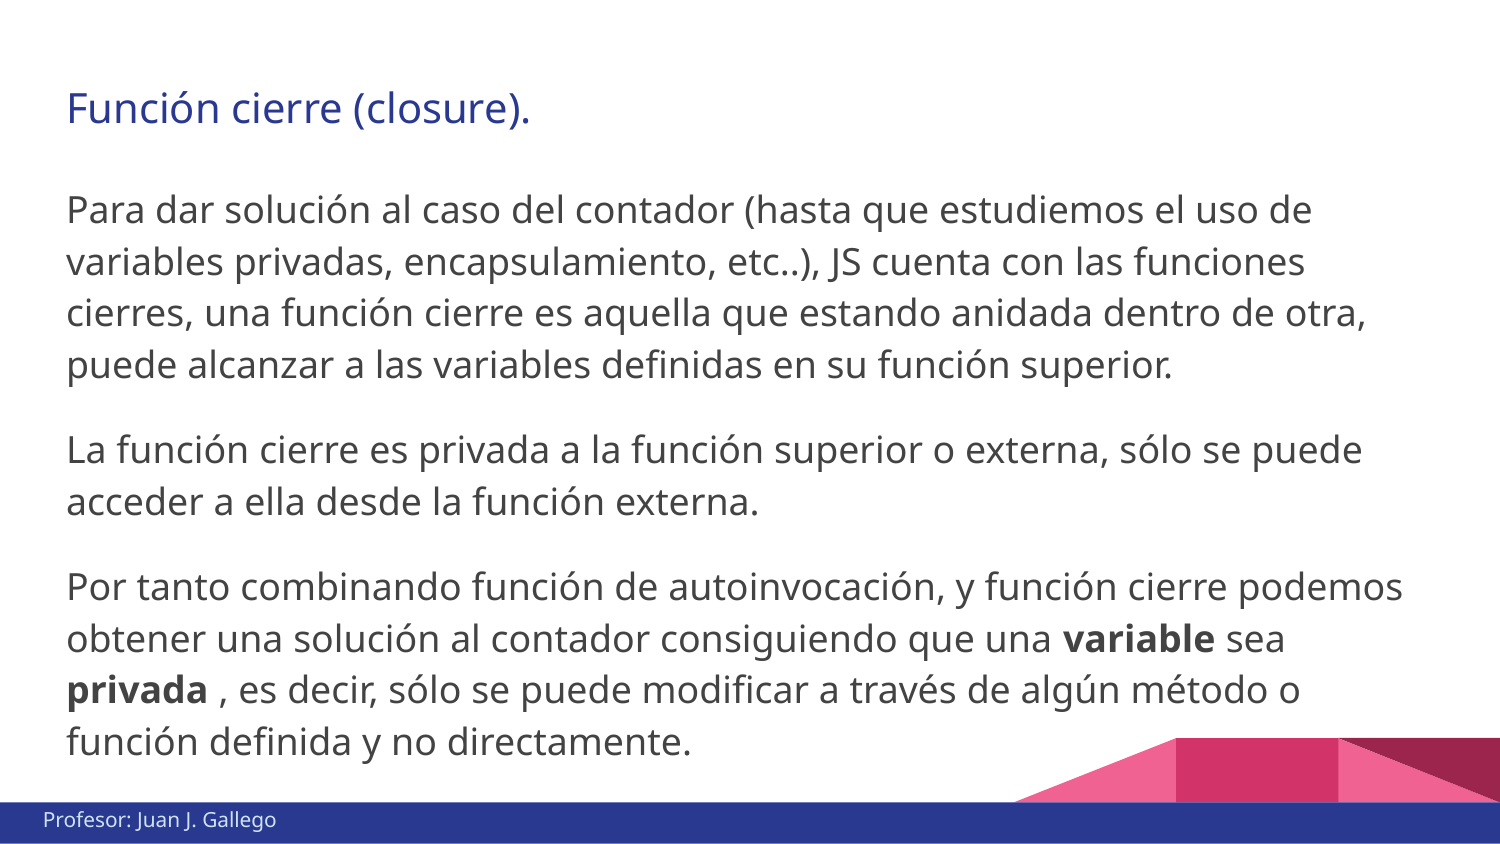

# Función cierre (closure).
Para dar solución al caso del contador (hasta que estudiemos el uso de variables privadas, encapsulamiento, etc..), JS cuenta con las funciones cierres, una función cierre es aquella que estando anidada dentro de otra, puede alcanzar a las variables definidas en su función superior.
La función cierre es privada a la función superior o externa, sólo se puede acceder a ella desde la función externa.
Por tanto combinando función de autoinvocación, y función cierre podemos obtener una solución al contador consiguiendo que una variable sea privada , es decir, sólo se puede modificar a través de algún método o función definida y no directamente.